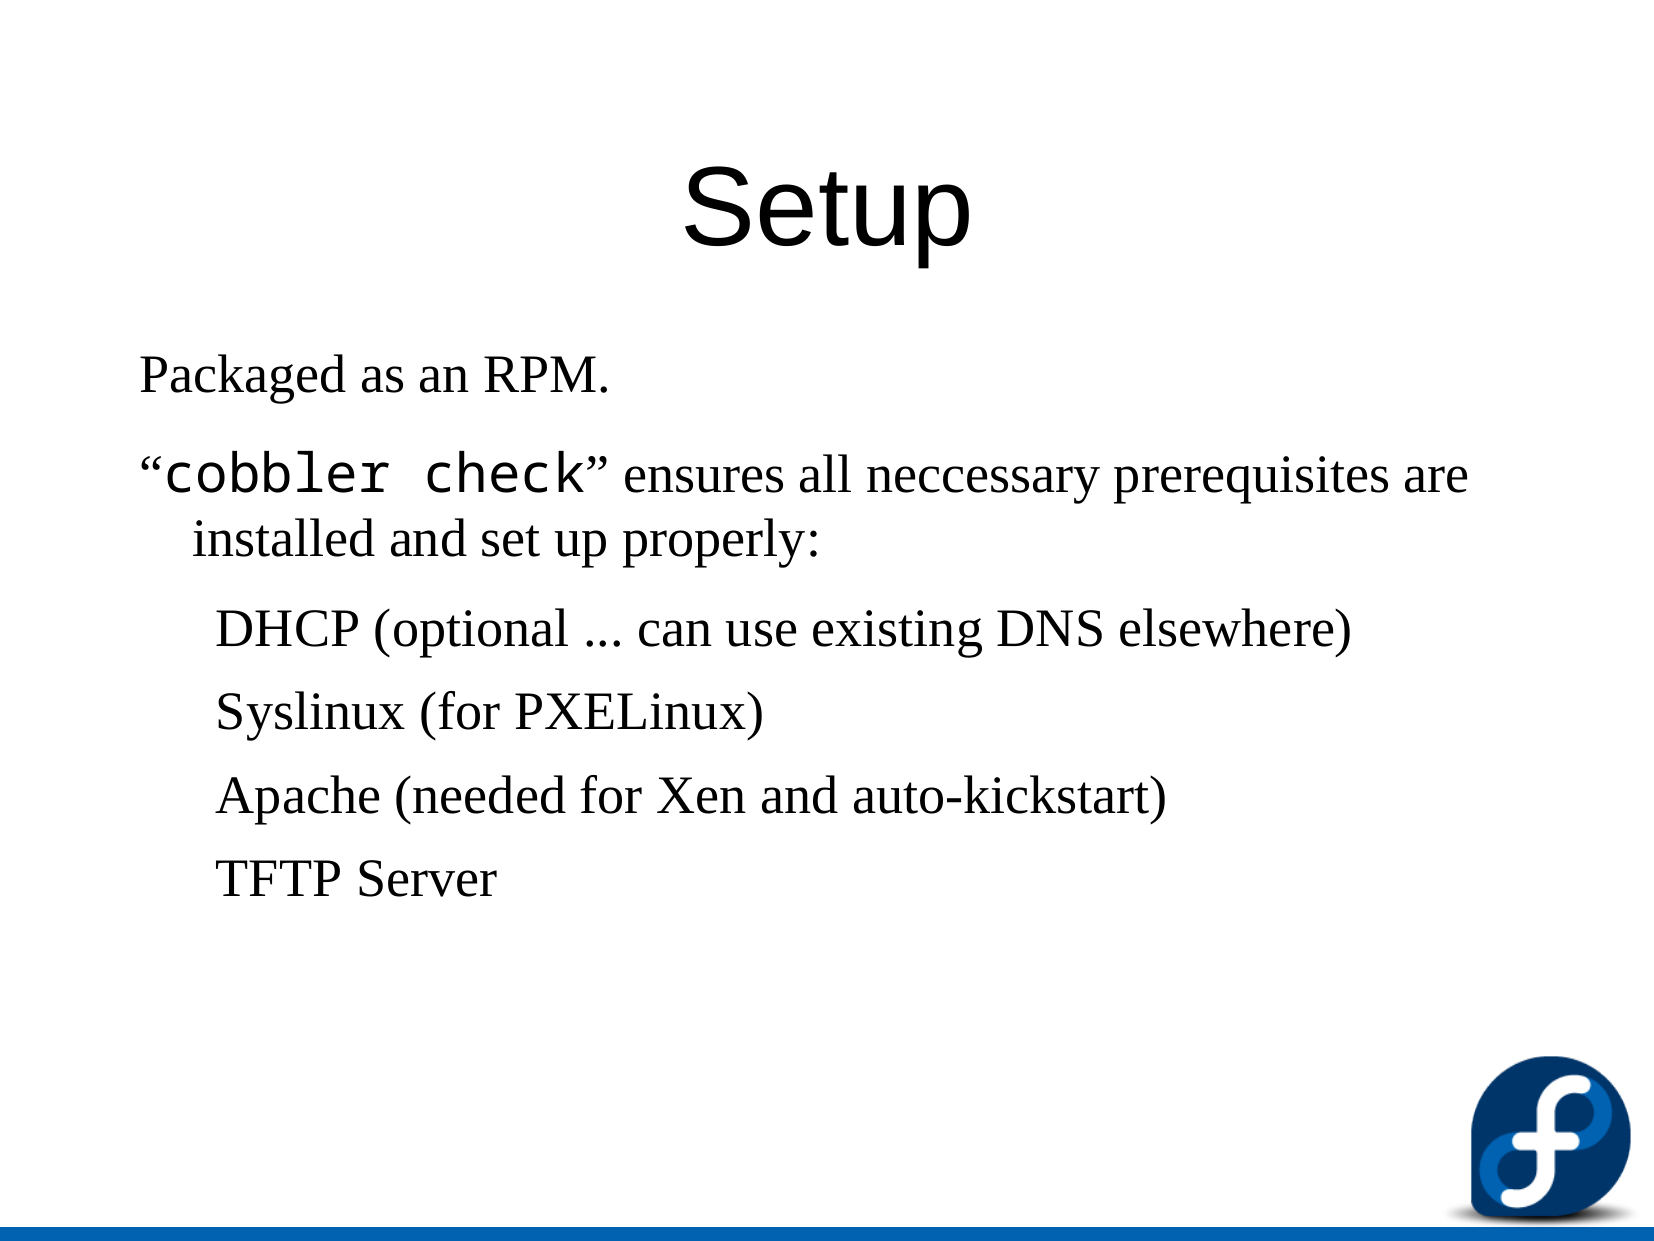

# Setup
Packaged as an RPM.
“cobbler check” ensures all neccessary prerequisites are installed and set up properly:
DHCP (optional ... can use existing DNS elsewhere)
Syslinux (for PXELinux)
Apache (needed for Xen and auto-kickstart)
TFTP Server